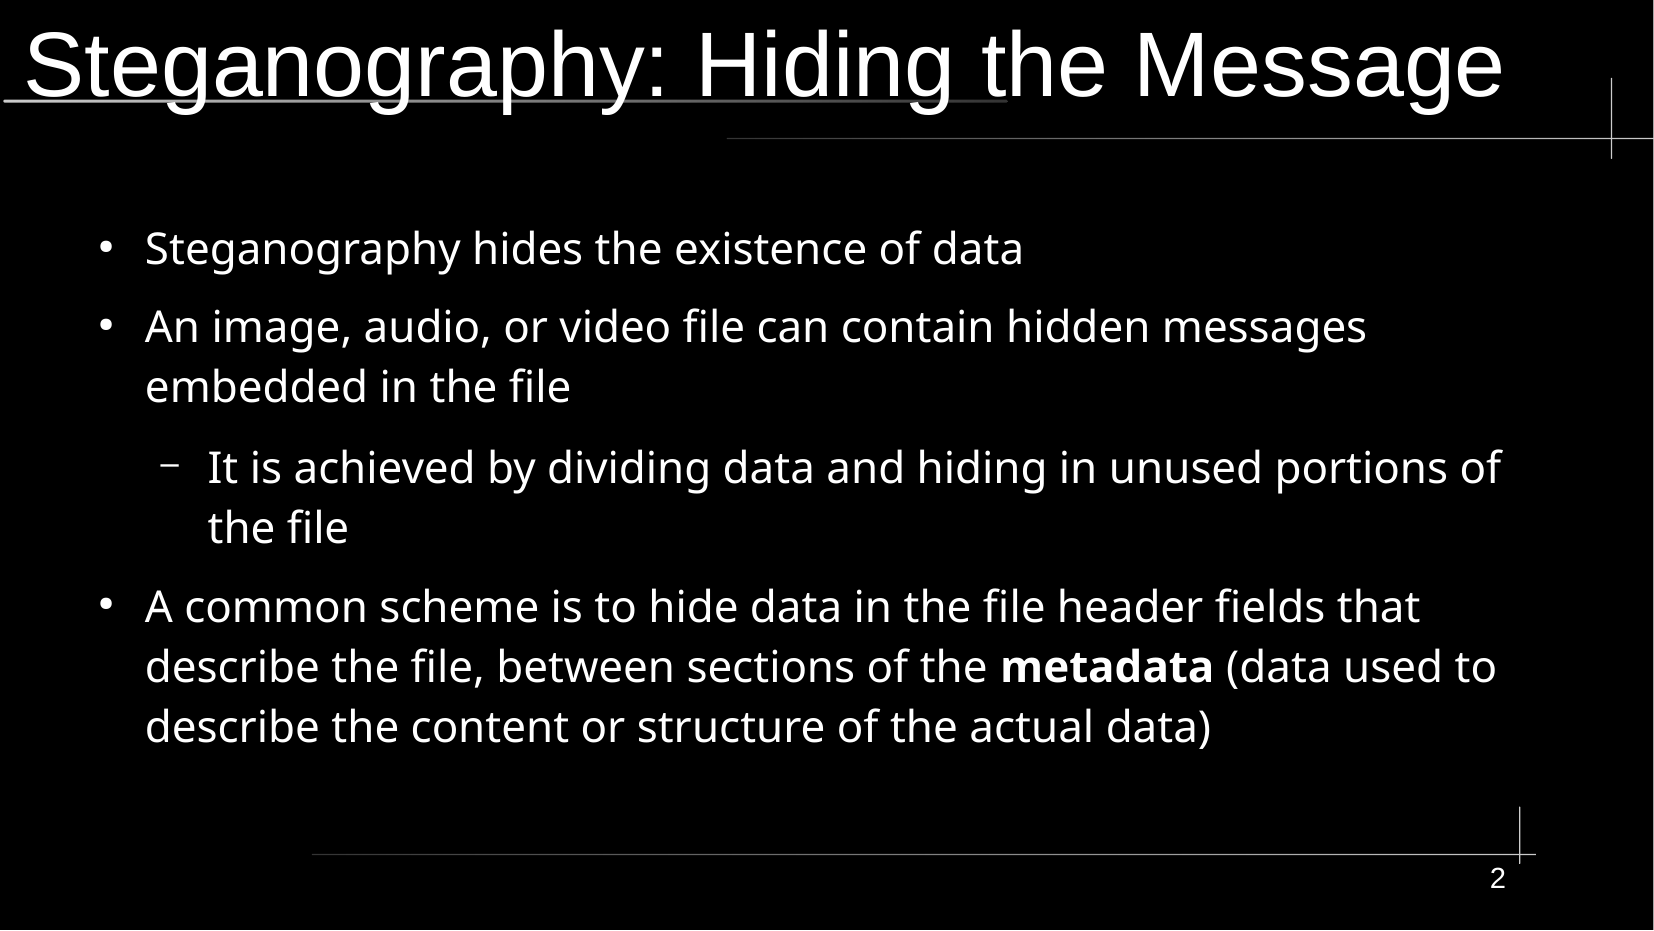

# Steganography: Hiding the Message
Steganography hides the existence of data
An image, audio, or video file can contain hidden messages embedded in the file
It is achieved by dividing data and hiding in unused portions of the file
A common scheme is to hide data in the file header fields that describe the file, between sections of the metadata (data used to describe the content or structure of the actual data)
2